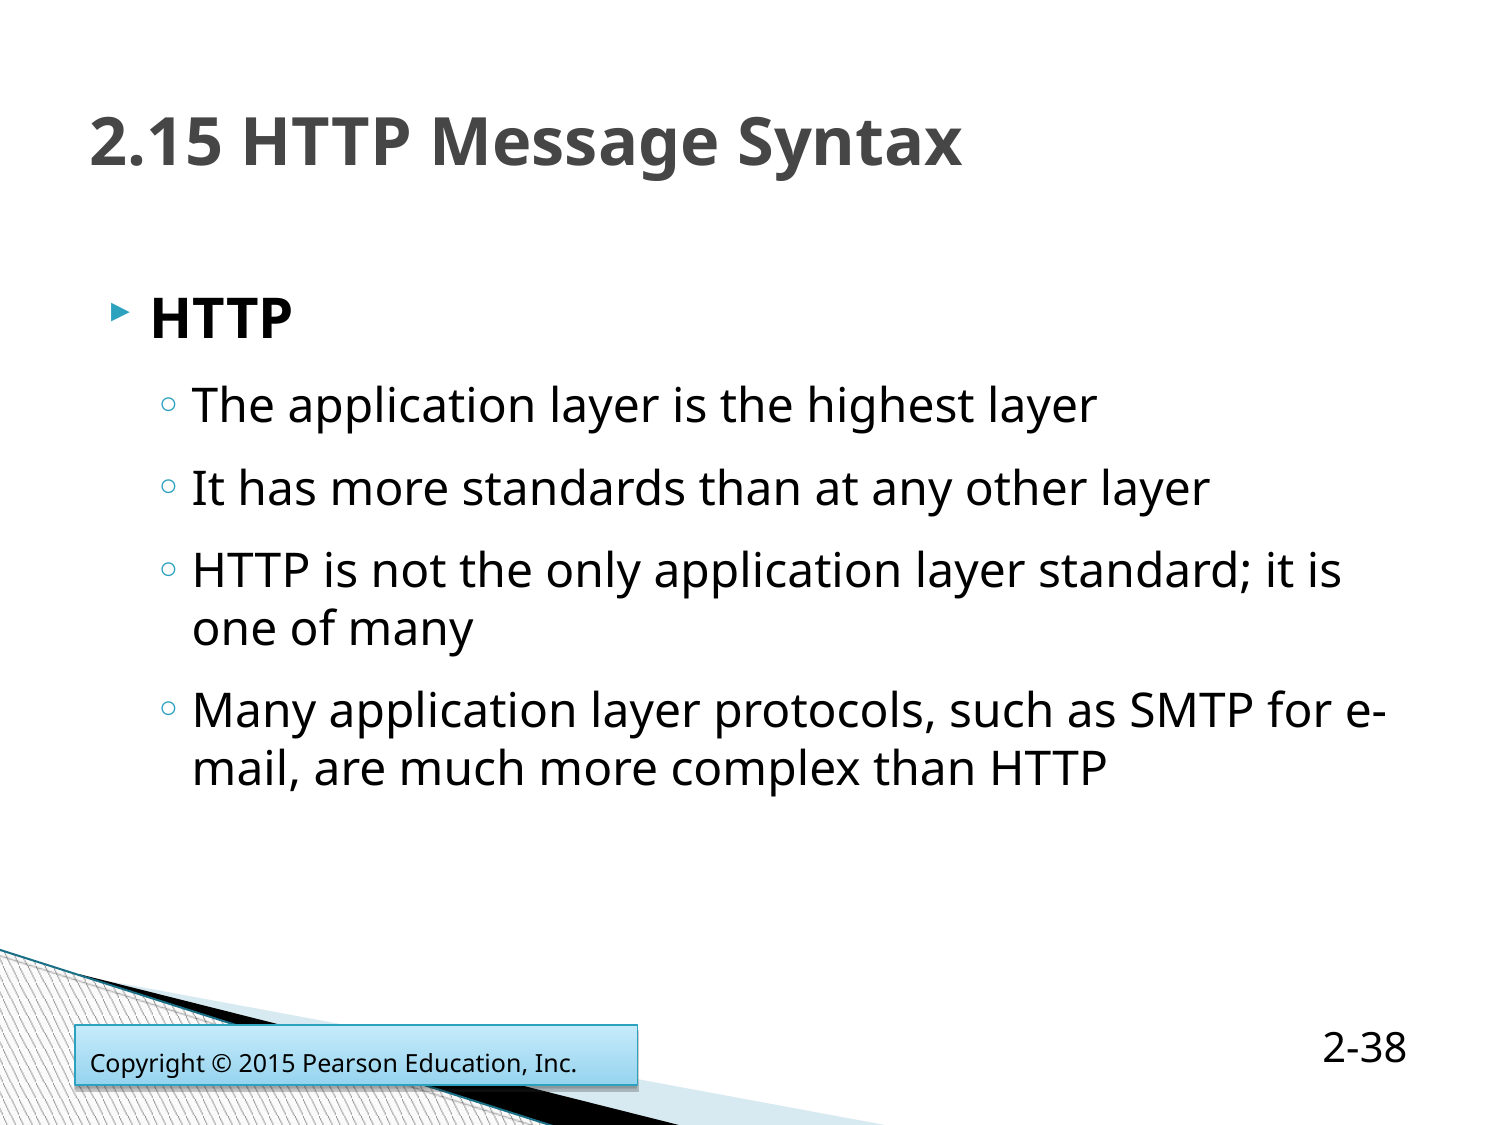

2.15 HTTP Message Syntax
# HTTP
The application layer is the highest layer
It has more standards than at any other layer
HTTP is not the only application layer standard; it is one of many
Many application layer protocols, such as SMTP for e-mail, are much more complex than HTTP
Copyright © 2015 Pearson Education, Inc.